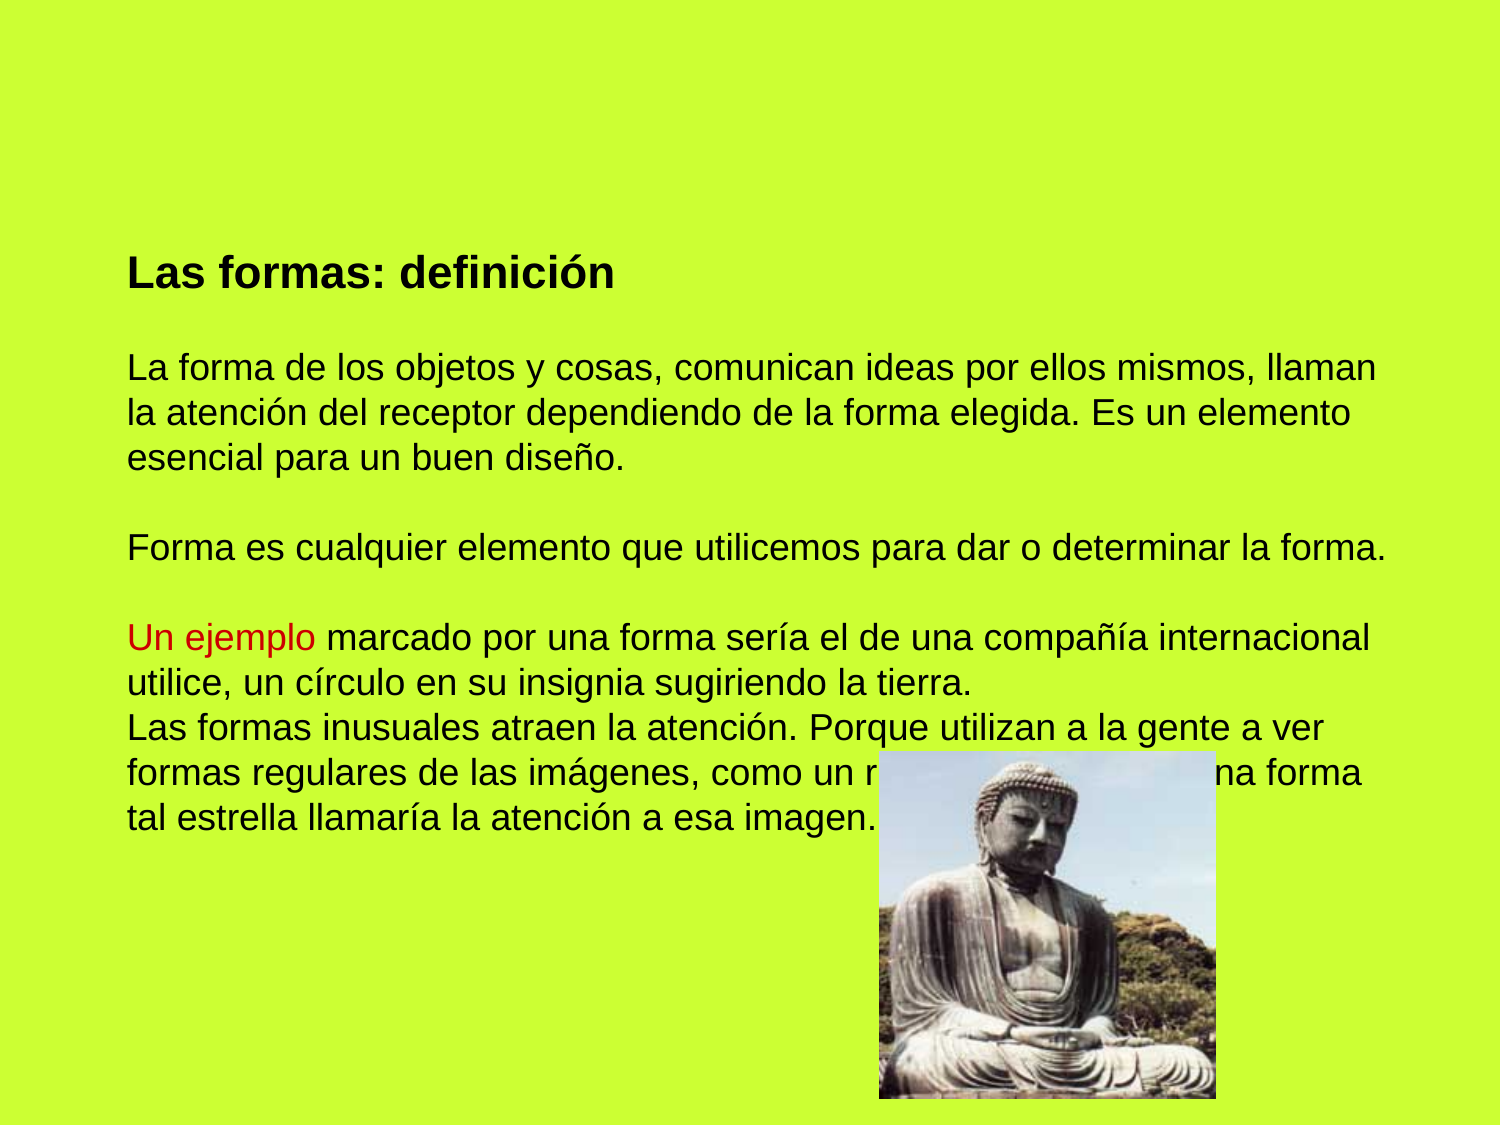

Las formas: definición
La forma de los objetos y cosas, comunican ideas por ellos mismos, llaman la atención del receptor dependiendo de la forma elegida. Es un elemento esencial para un buen diseño.
Forma es cualquier elemento que utilicemos para dar o determinar la forma.
Un ejemplo marcado por una forma sería el de una compañía internacional utilice, un círculo en su insignia sugiriendo la tierra.
Las formas inusuales atraen la atención. Porque utilizan a la gente a ver formas regulares de las imágenes, como un rectángulo, usando una forma tal estrella llamaría la atención a esa imagen.